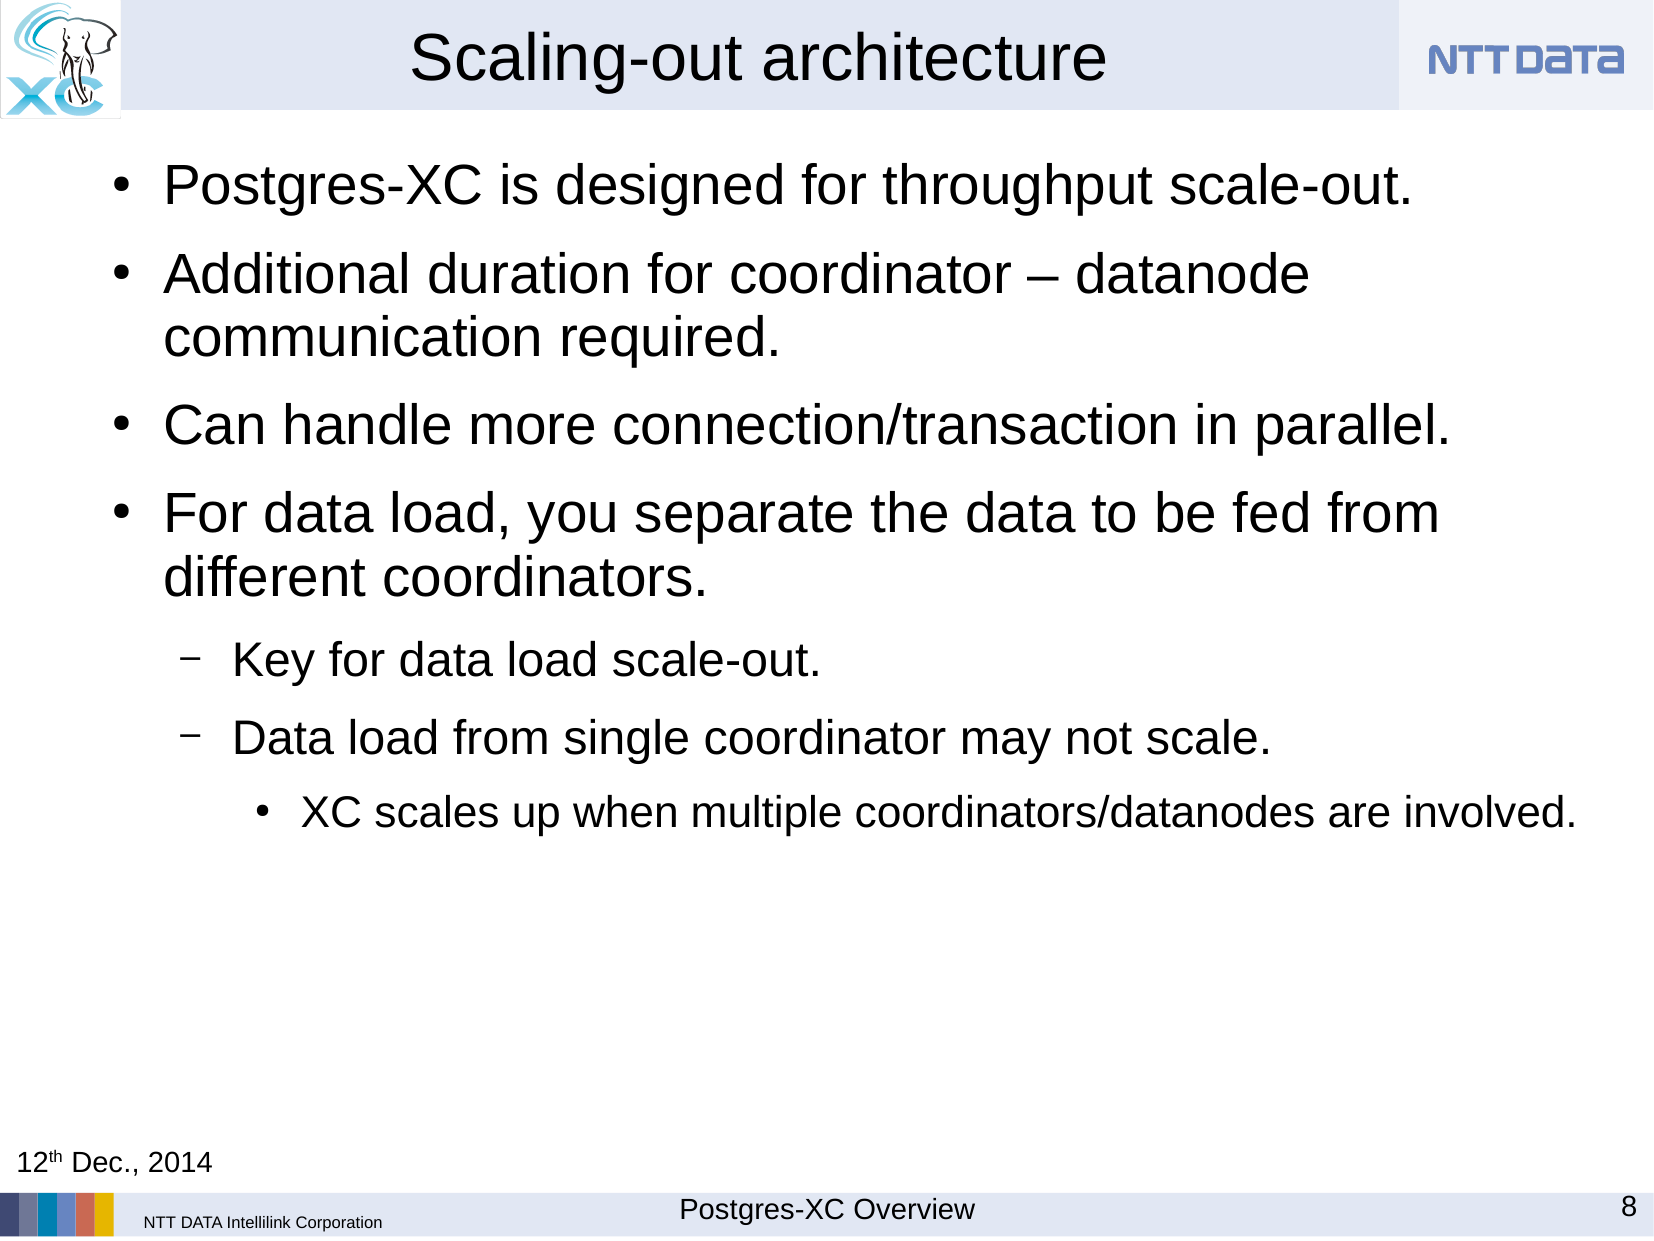

# Scaling-out architecture
Postgres-XC is designed for throughput scale-out.
Additional duration for coordinator – datanode communication required.
Can handle more connection/transaction in parallel.
For data load, you separate the data to be fed from different coordinators.
Key for data load scale-out.
Data load from single coordinator may not scale.
XC scales up when multiple coordinators/datanodes are involved.
October 24th, 2012
8
HA in Postgres-XC